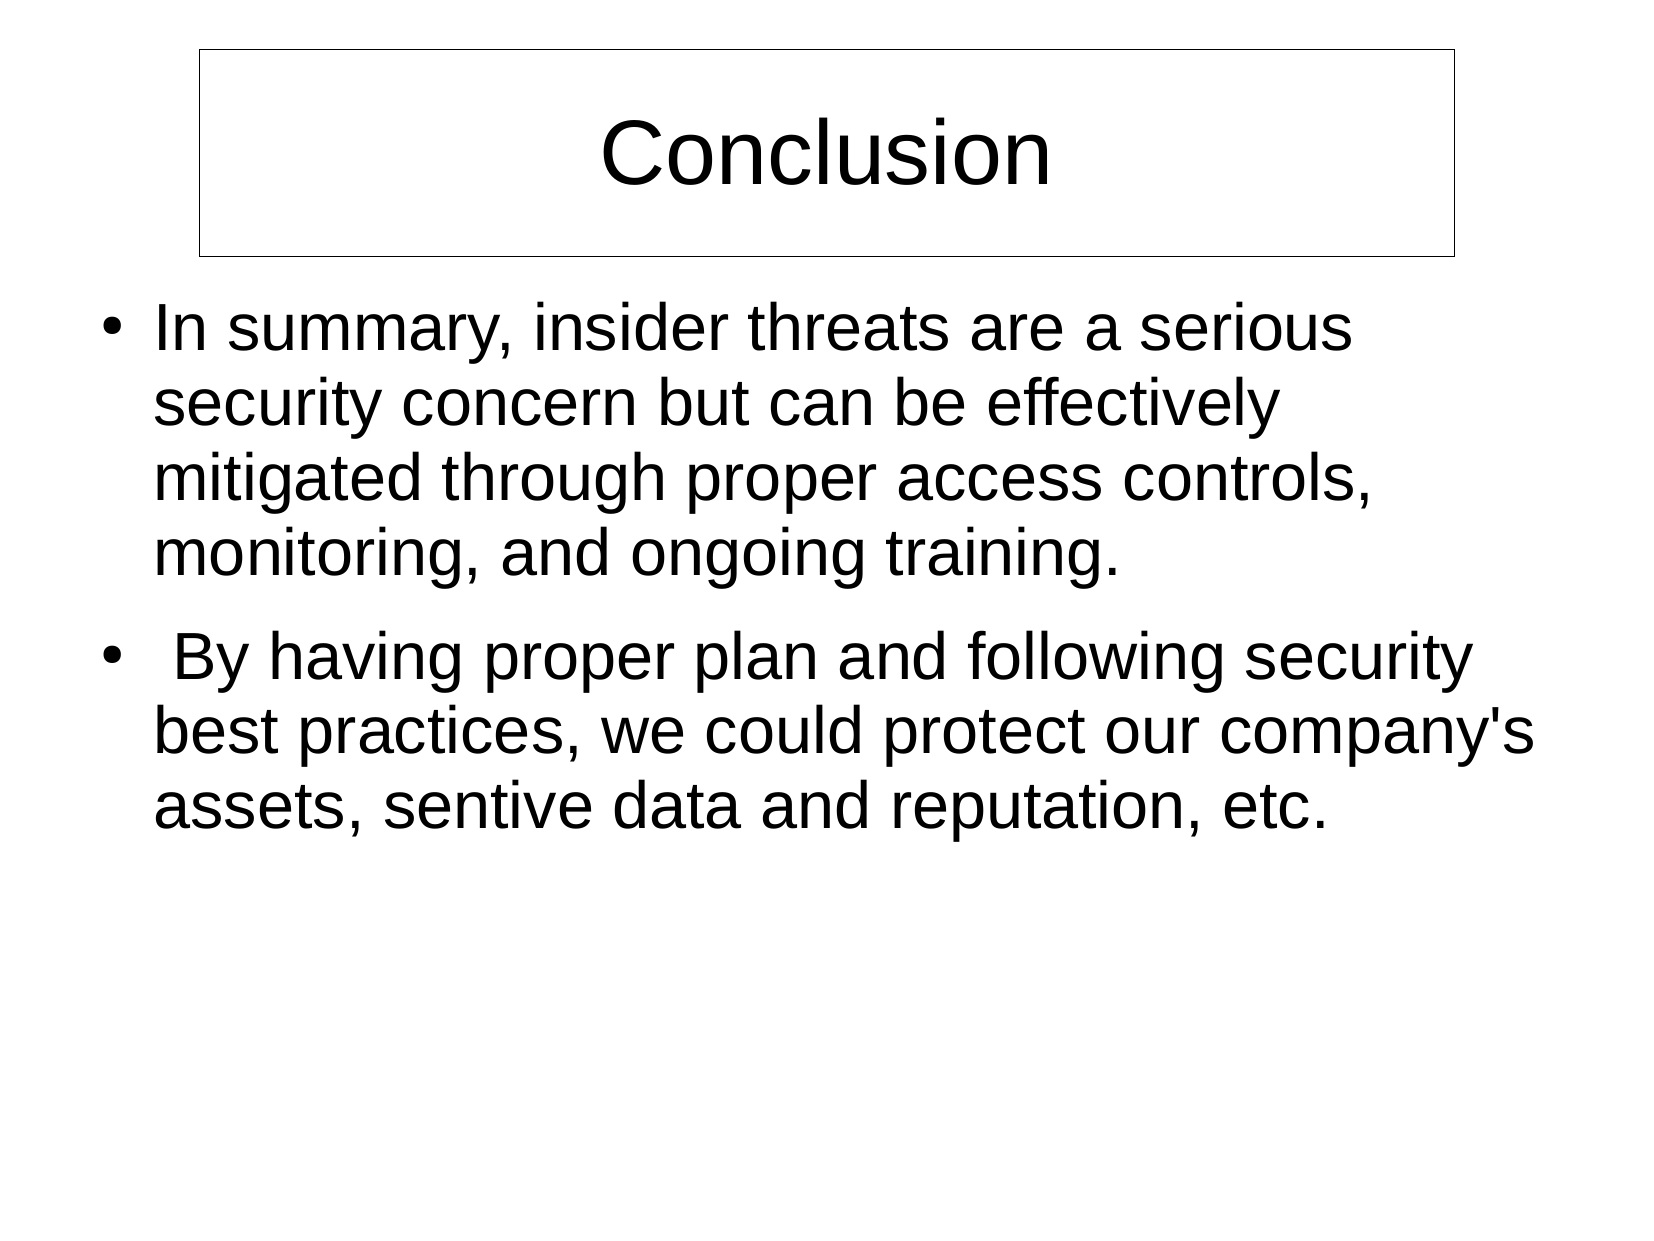

# Conclusion
In summary, insider threats are a serious security concern but can be effectively mitigated through proper access controls, monitoring, and ongoing training.
 By having proper plan and following security best practices, we could protect our company's assets, sentive data and reputation, etc.